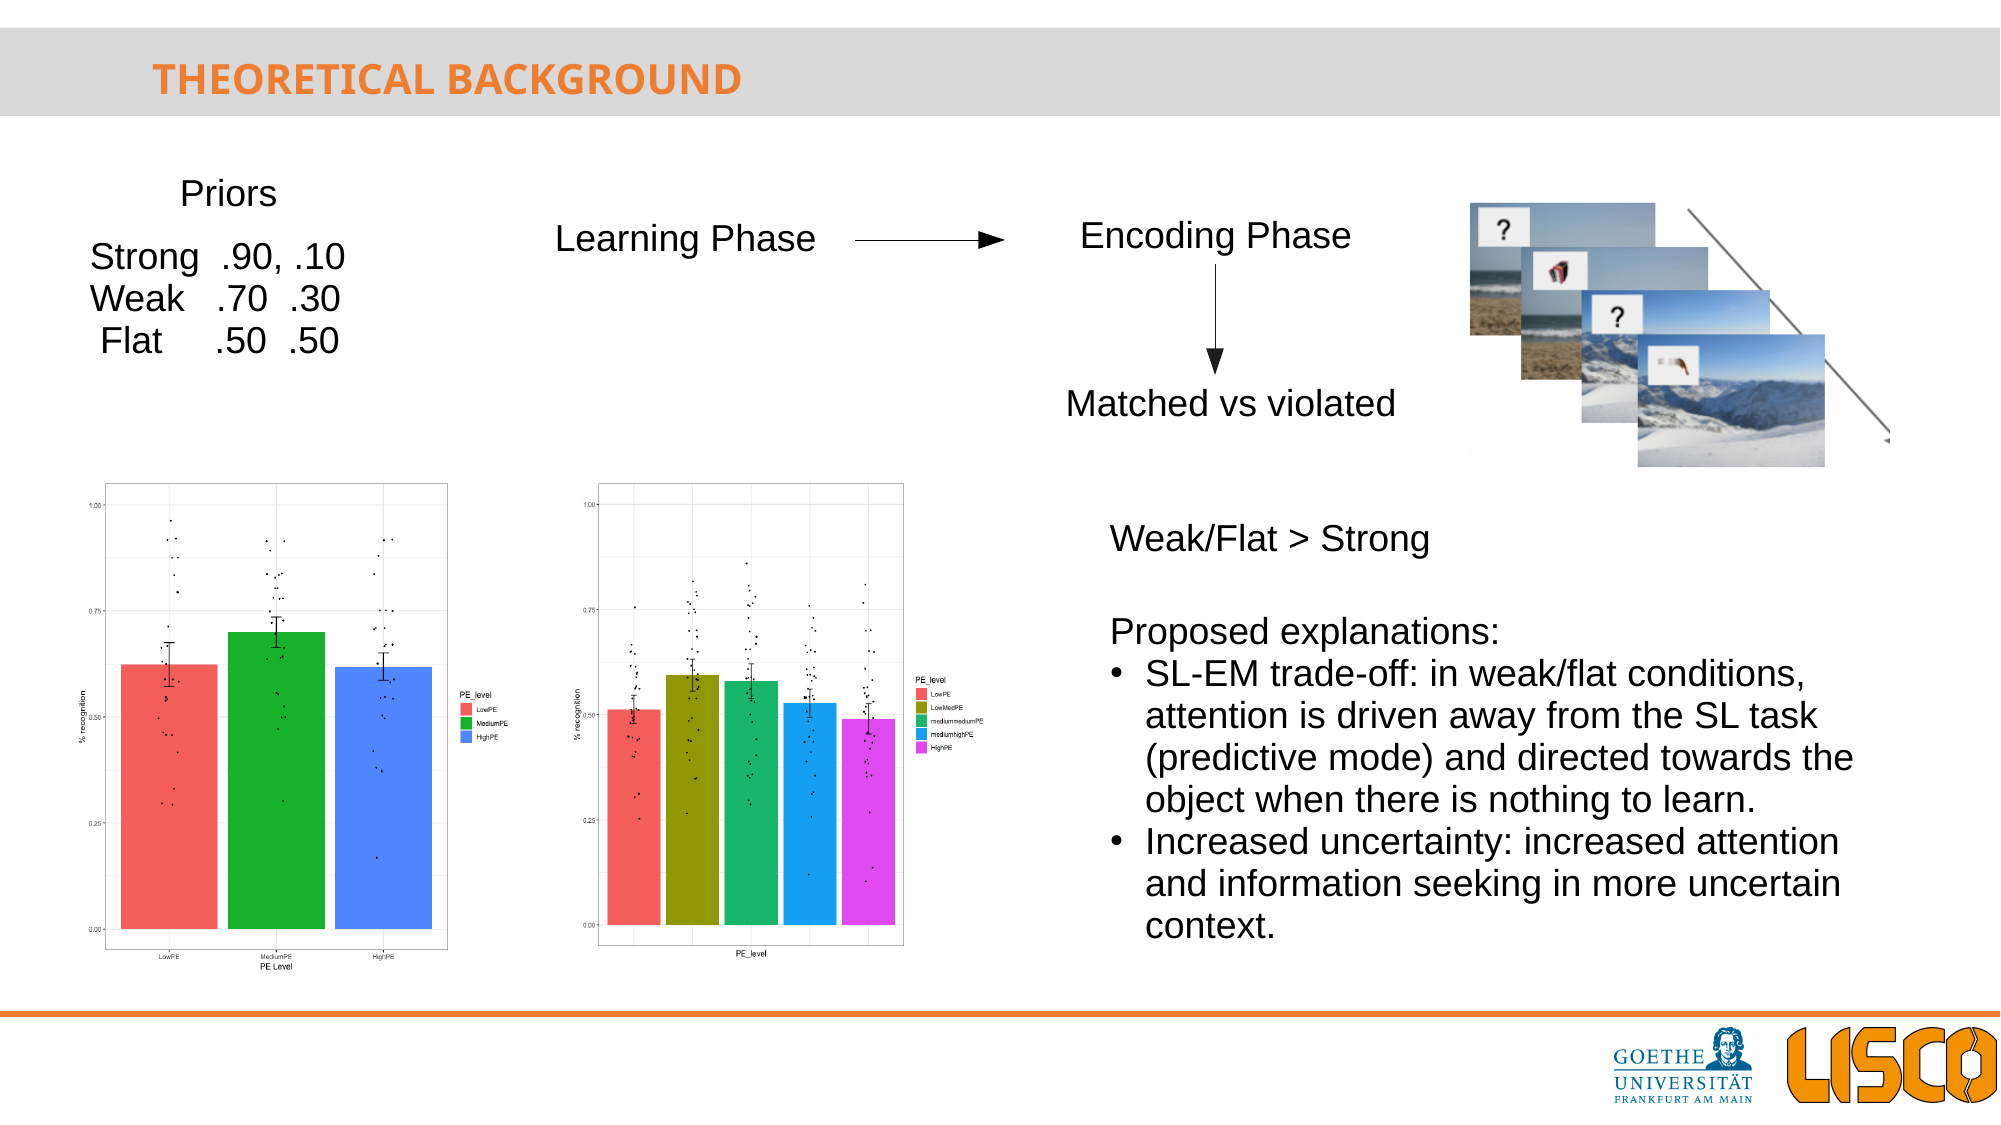

THEORETICAL BACKGROUND
Priors
Encoding Phase
Learning Phase
Strong .90, .10
Weak .70 .30
 Flat .50 .50
Matched vs violated
Weak/Flat > Strong
Proposed explanations:
SL-EM trade-off: in weak/flat conditions, attention is driven away from the SL task (predictive mode) and directed towards the object when there is nothing to learn.
Increased uncertainty: increased attention and information seeking in more uncertain context.